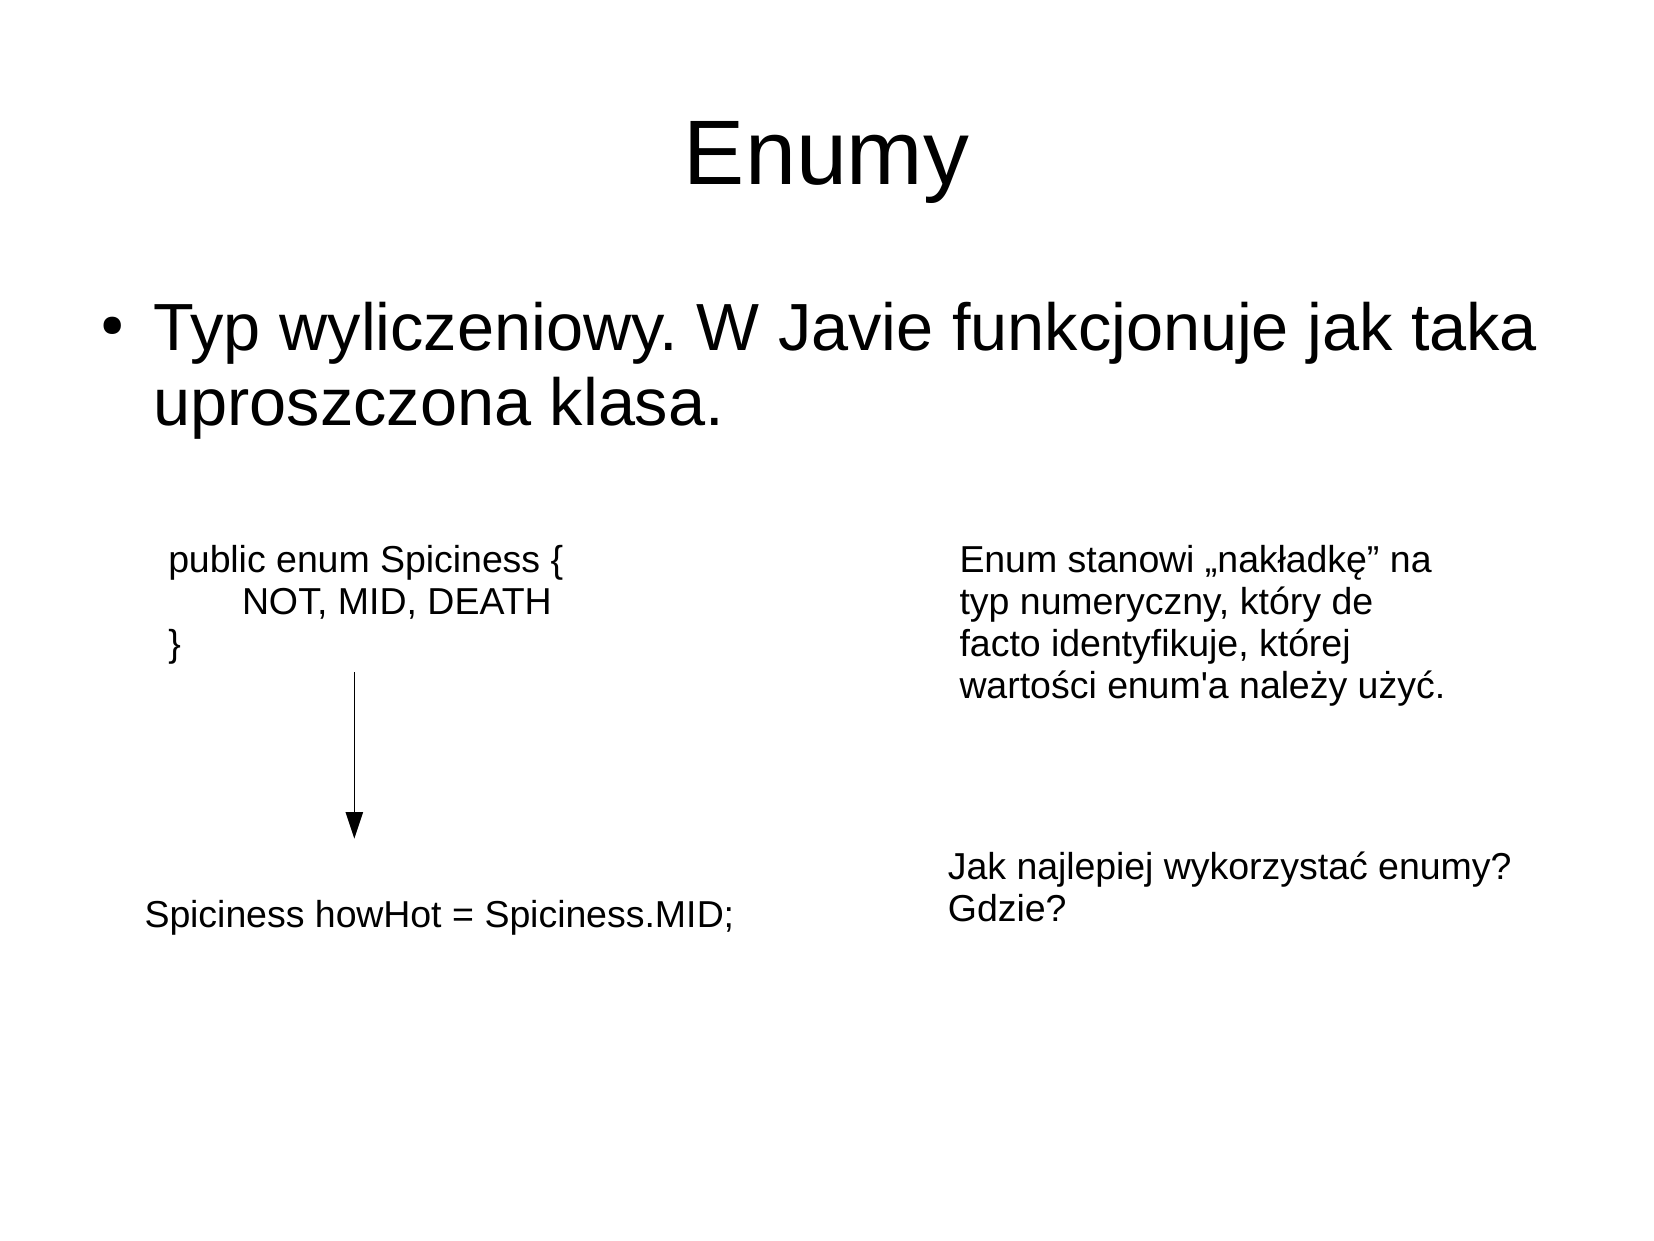

# Enumy
Typ wyliczeniowy. W Javie funkcjonuje jak taka uproszczona klasa.
public enum Spiciness {
	NOT, MID, DEATH
}
Enum stanowi „nakładkę” na typ numeryczny, który de facto identyfikuje, której wartości enum'a należy użyć.
Jak najlepiej wykorzystać enumy? Gdzie?
Spiciness howHot = Spiciness.MID;